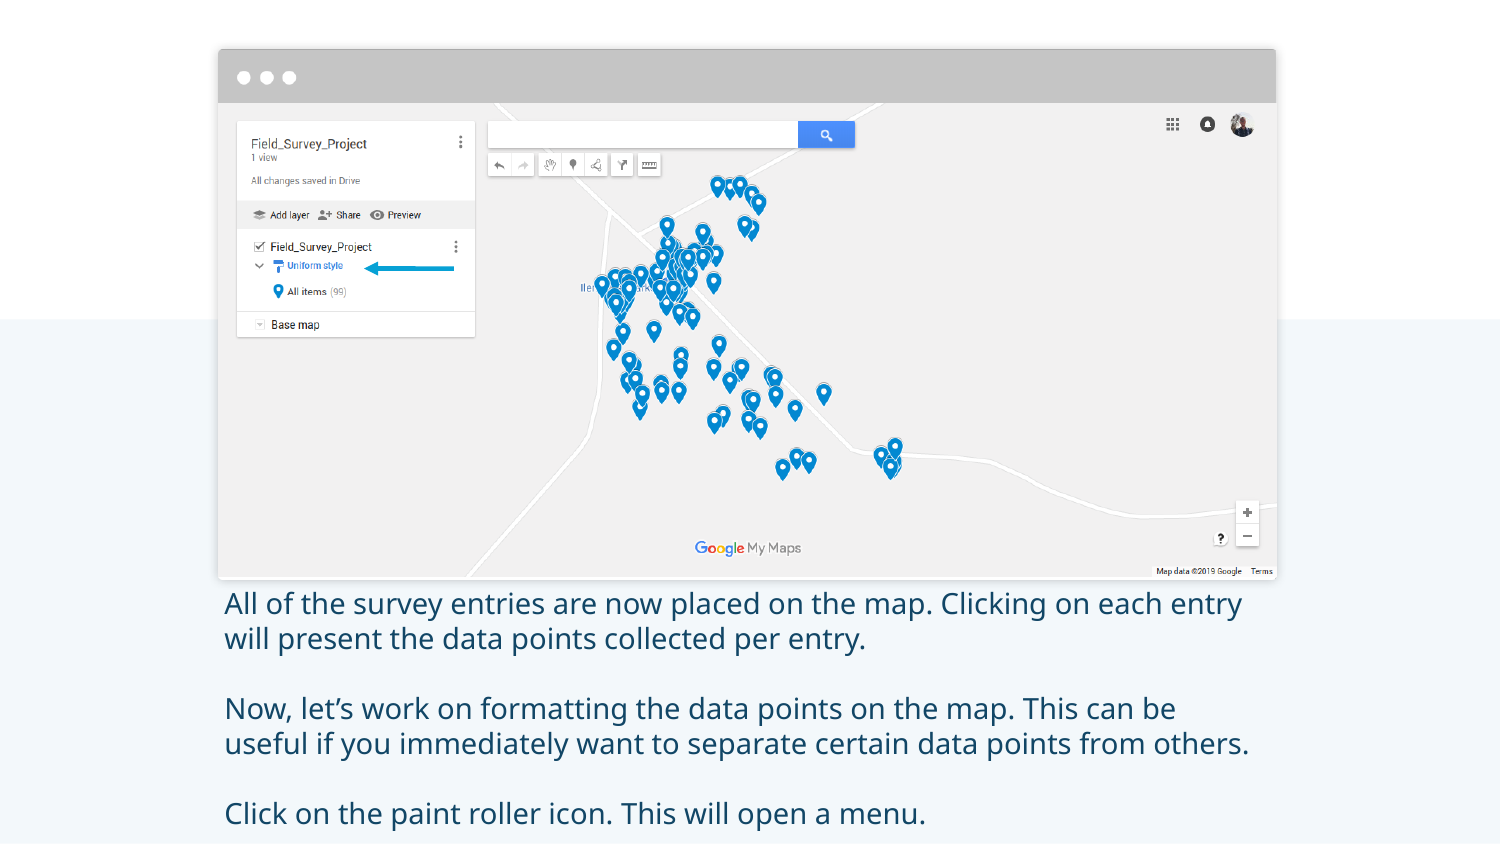

All of the survey entries are now placed on the map. Clicking on each entry will present the data points collected per entry.
Now, let’s work on formatting the data points on the map. This can be useful if you immediately want to separate certain data points from others.
Click on the paint roller icon. This will open a menu.